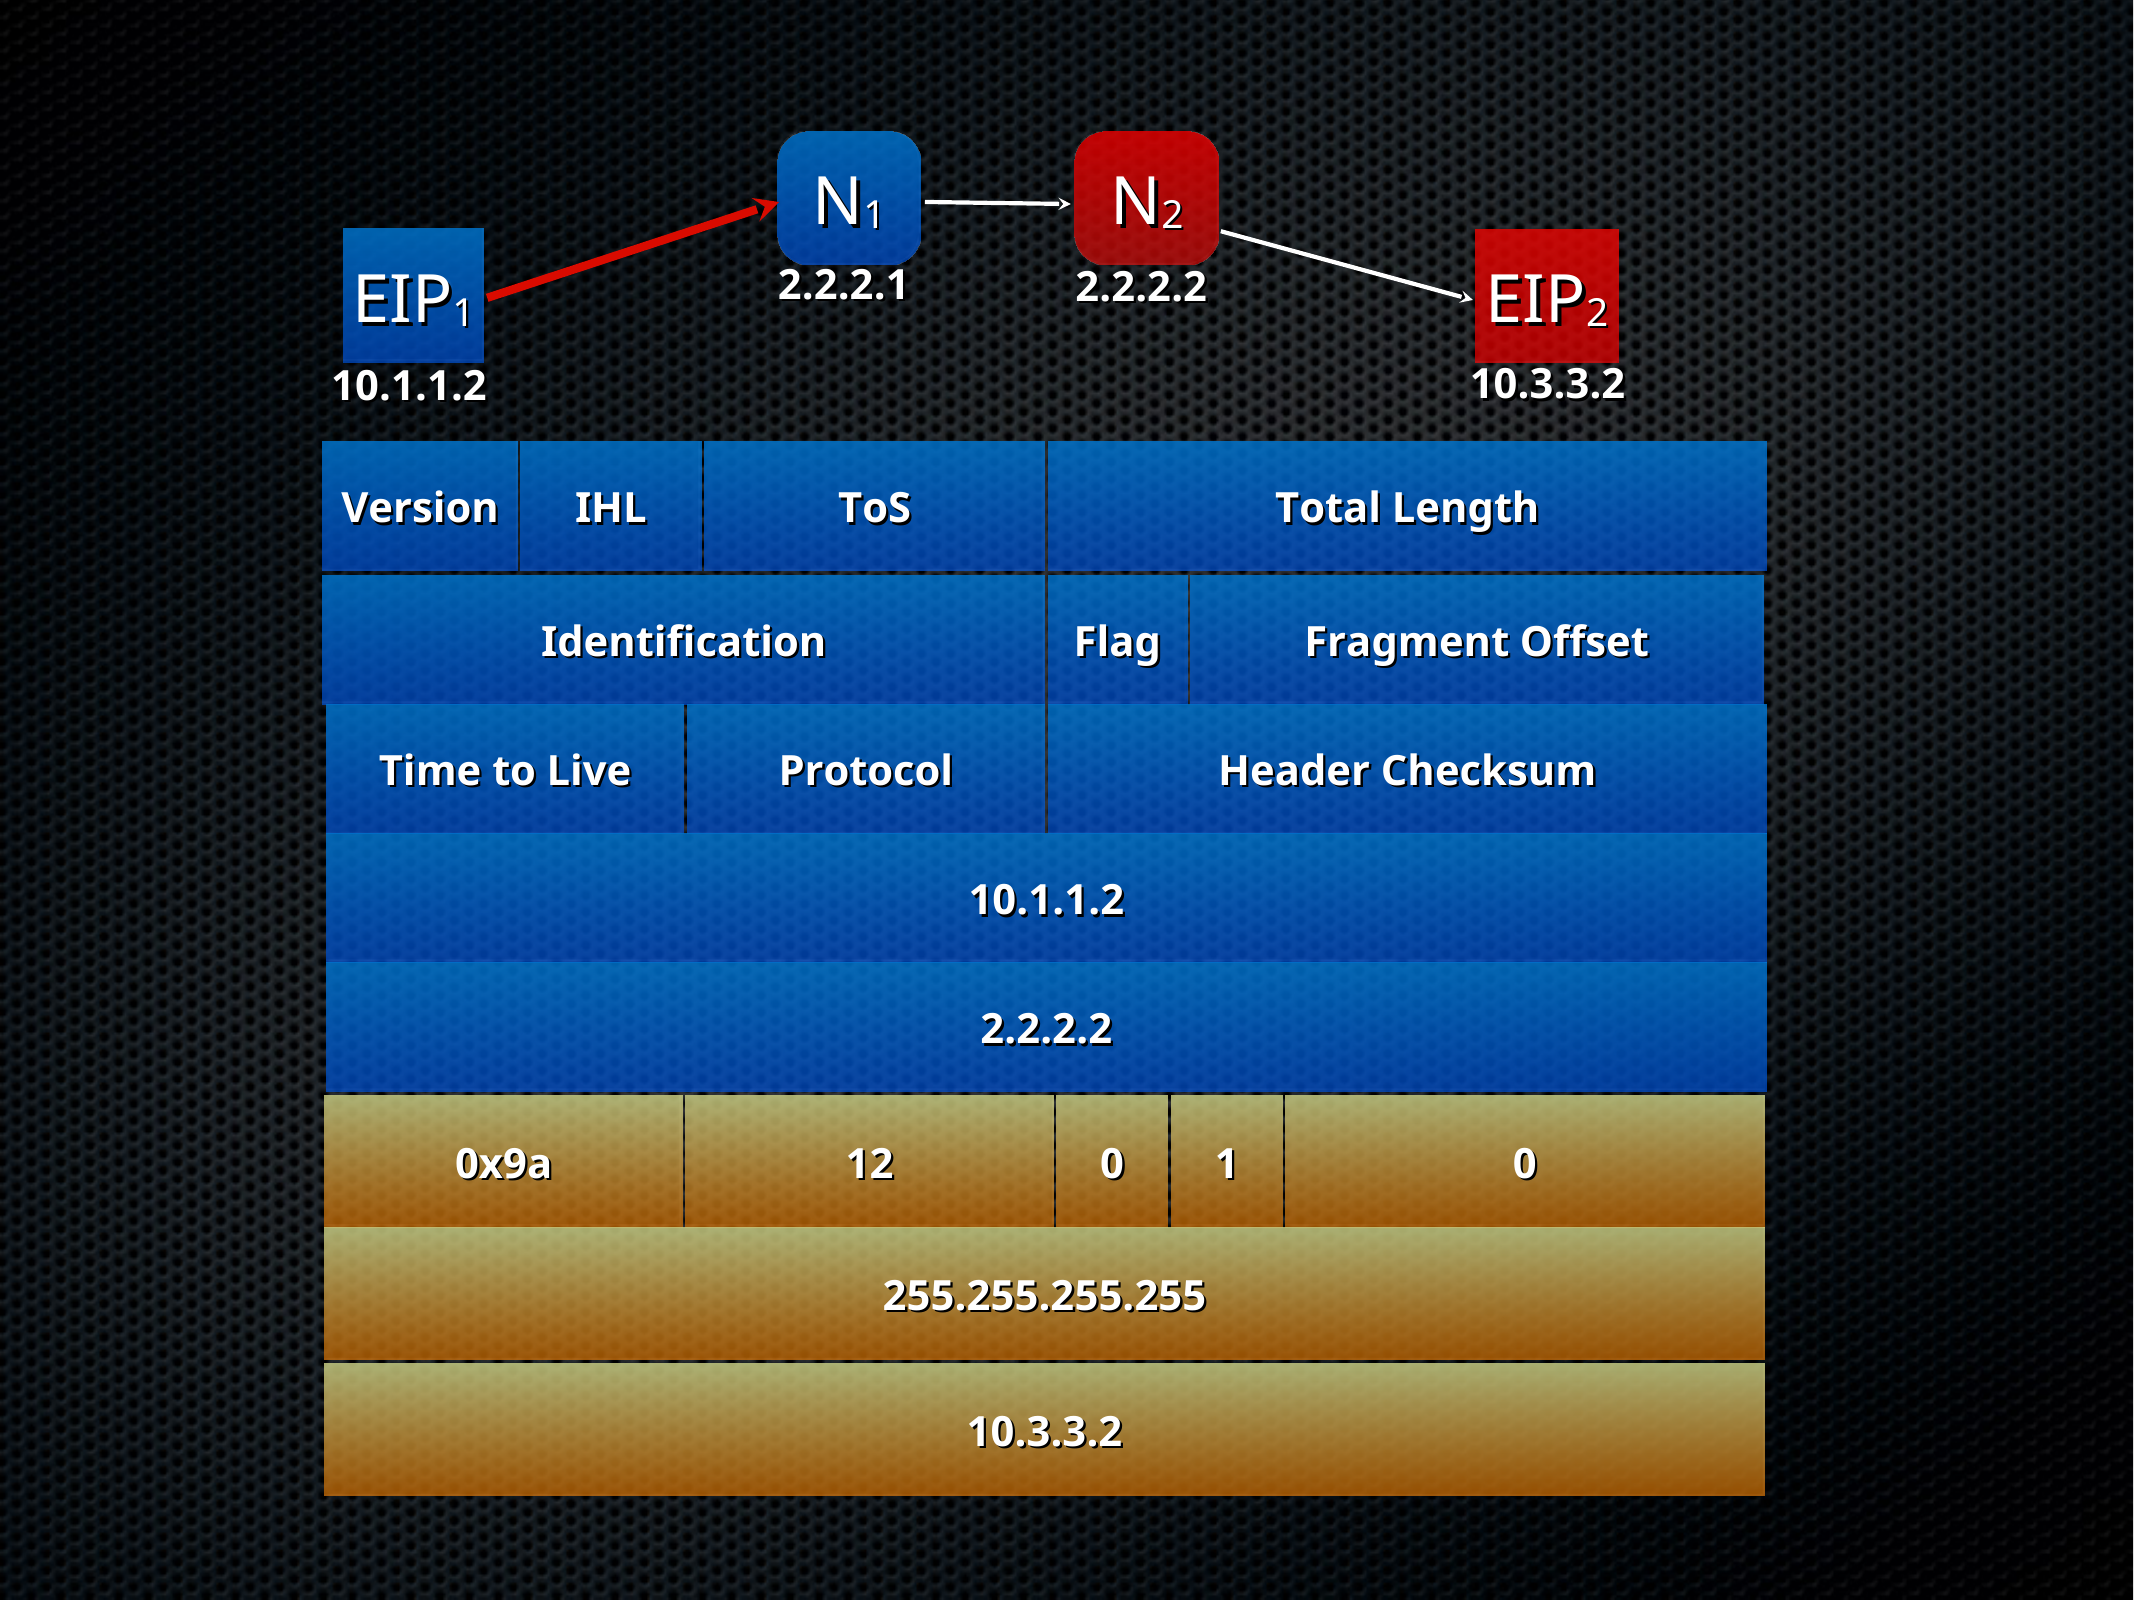

N1
N2
EIP1
EIP2
2.2.2.1
2.2.2.2
10.3.3.2
10.1.1.2
Version
IHL
ToS
Total Length
Identification
Flag
Fragment Offset
Time to Live
Protocol
Header Checksum
10.1.1.2
2.2.2.2
0x9a
12
0
1
0
255.255.255.255
10.3.3.2